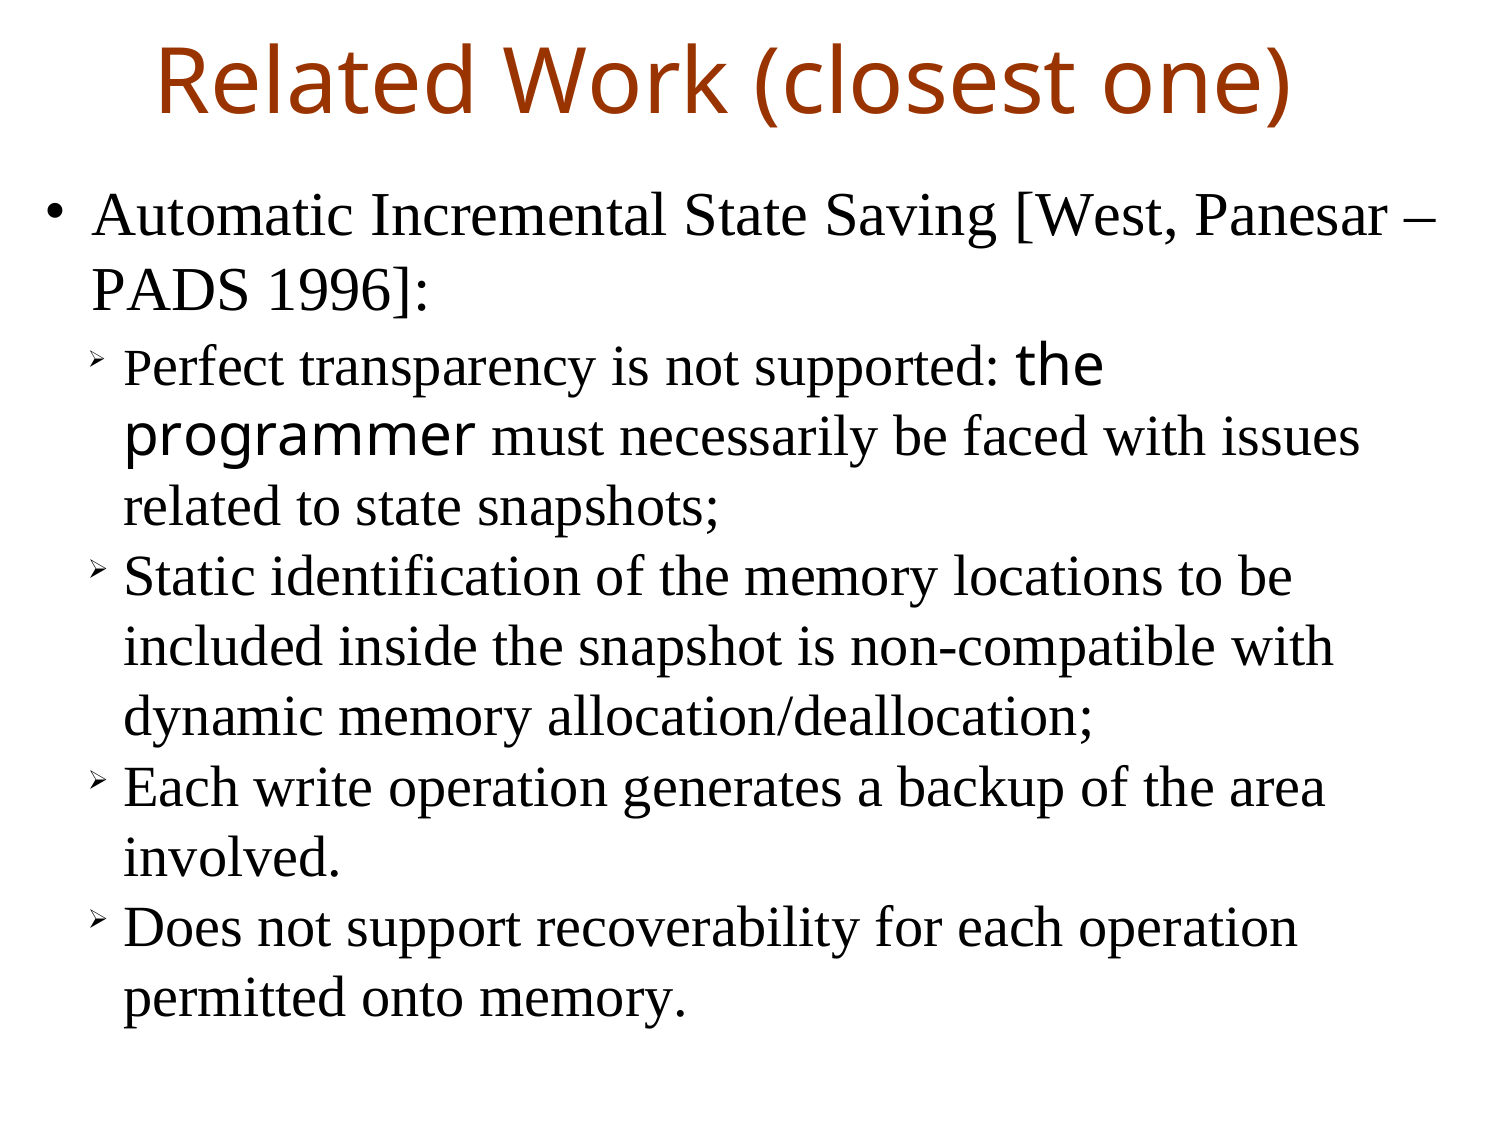

# Related Work (closest one)
Automatic Incremental State Saving [West, Panesar – PADS 1996]:
Perfect transparency is not supported: the programmer must necessarily be faced with issues related to state snapshots;
Static identification of the memory locations to be included inside the snapshot is non-compatible with dynamic memory allocation/deallocation;
Each write operation generates a backup of the area involved.
Does not support recoverability for each operation permitted onto memory.